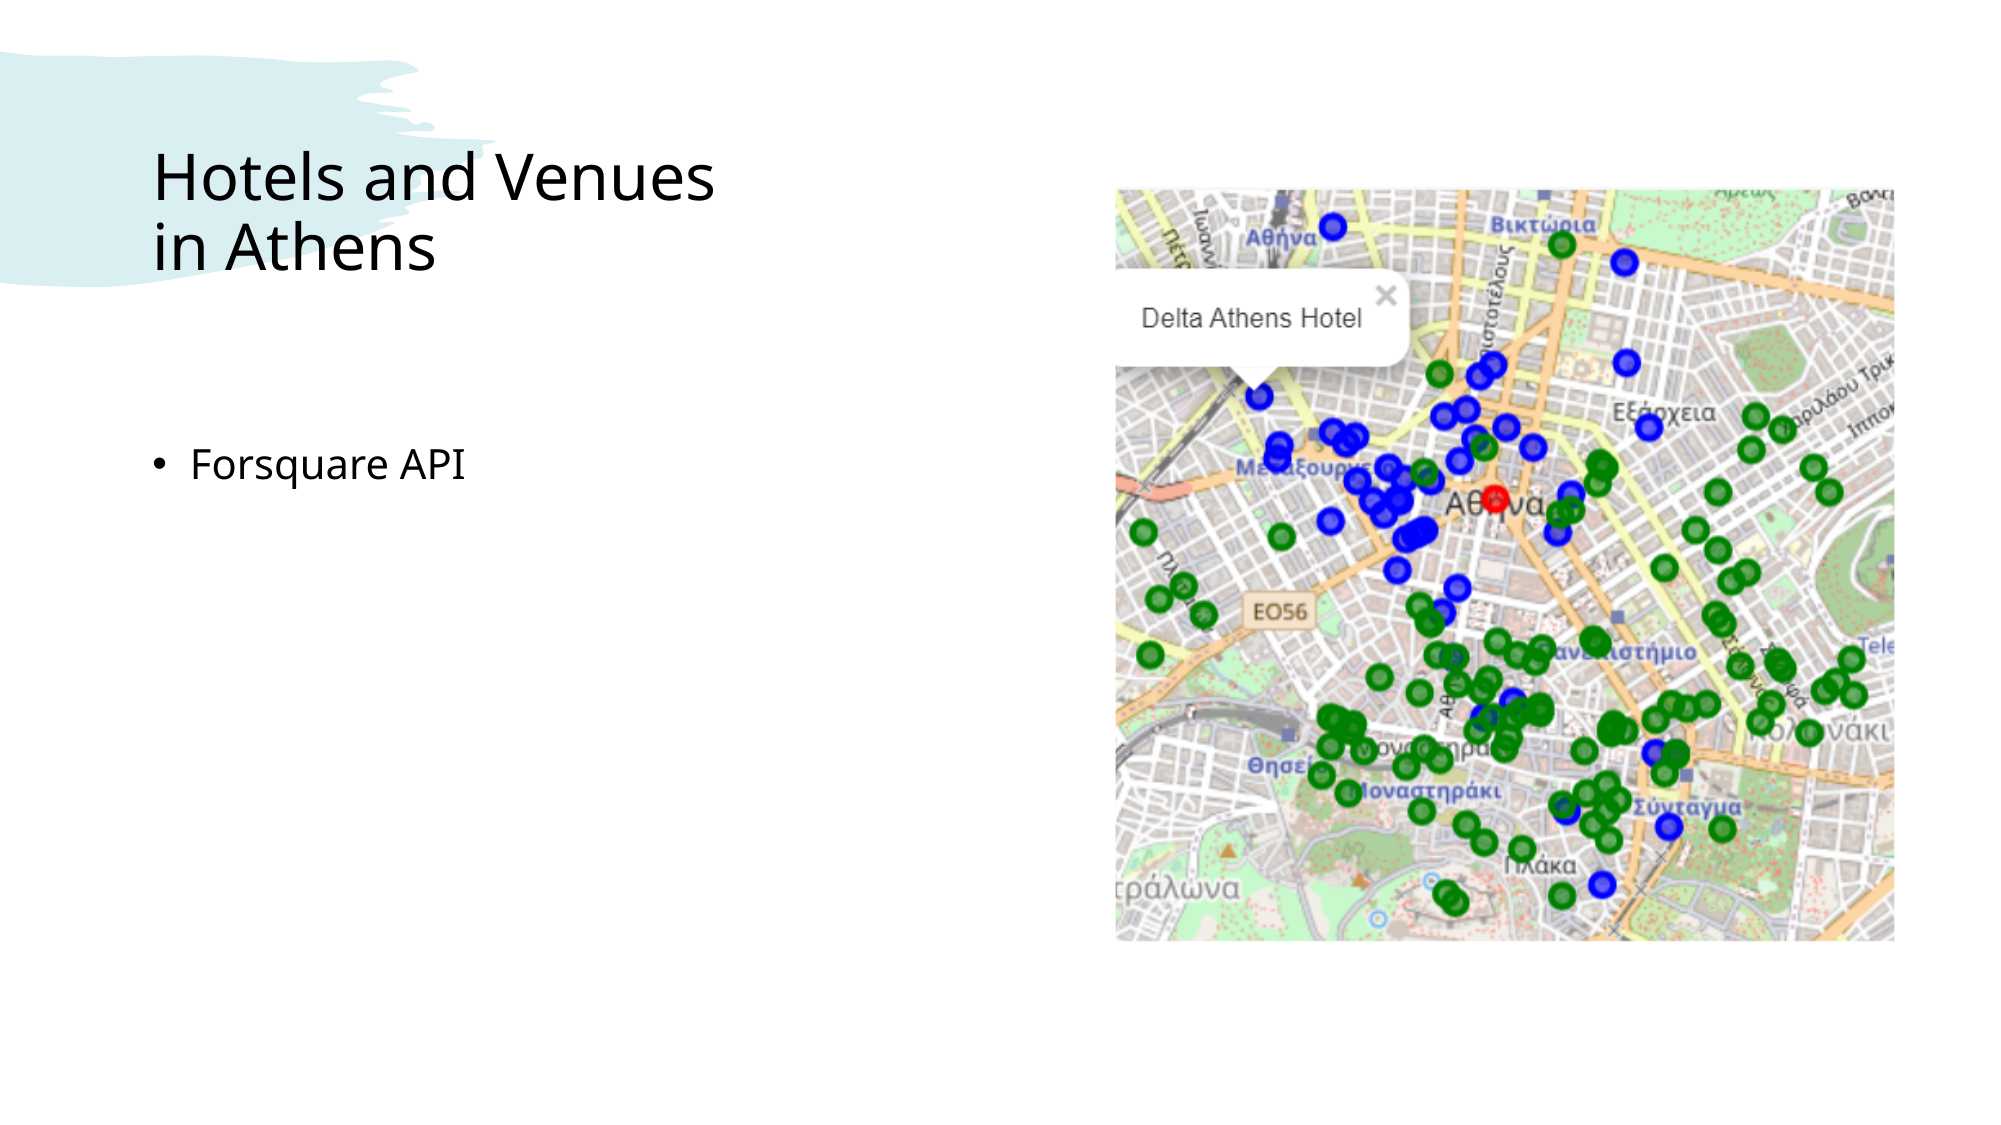

# Hotels and Venues in Athens
Forsquare API